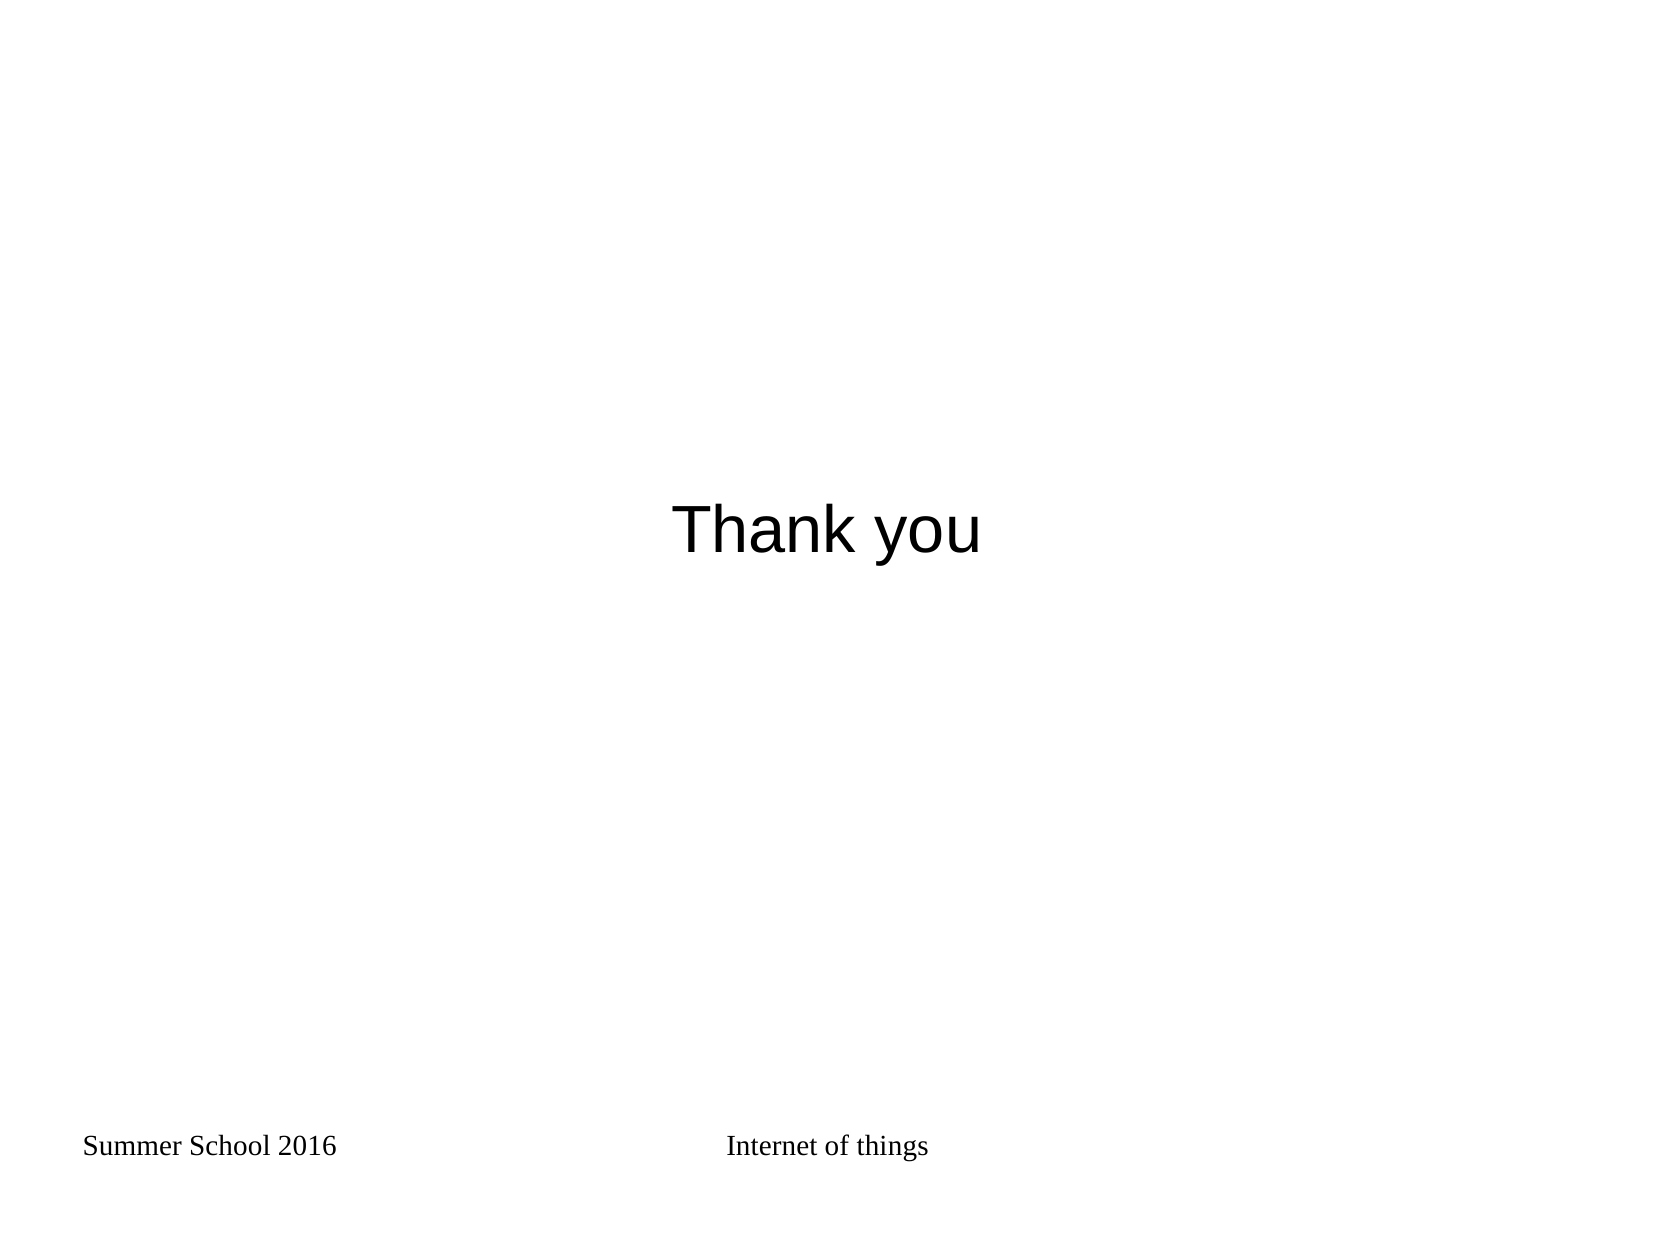

# Thank you
Summer School 2016
Internet of things